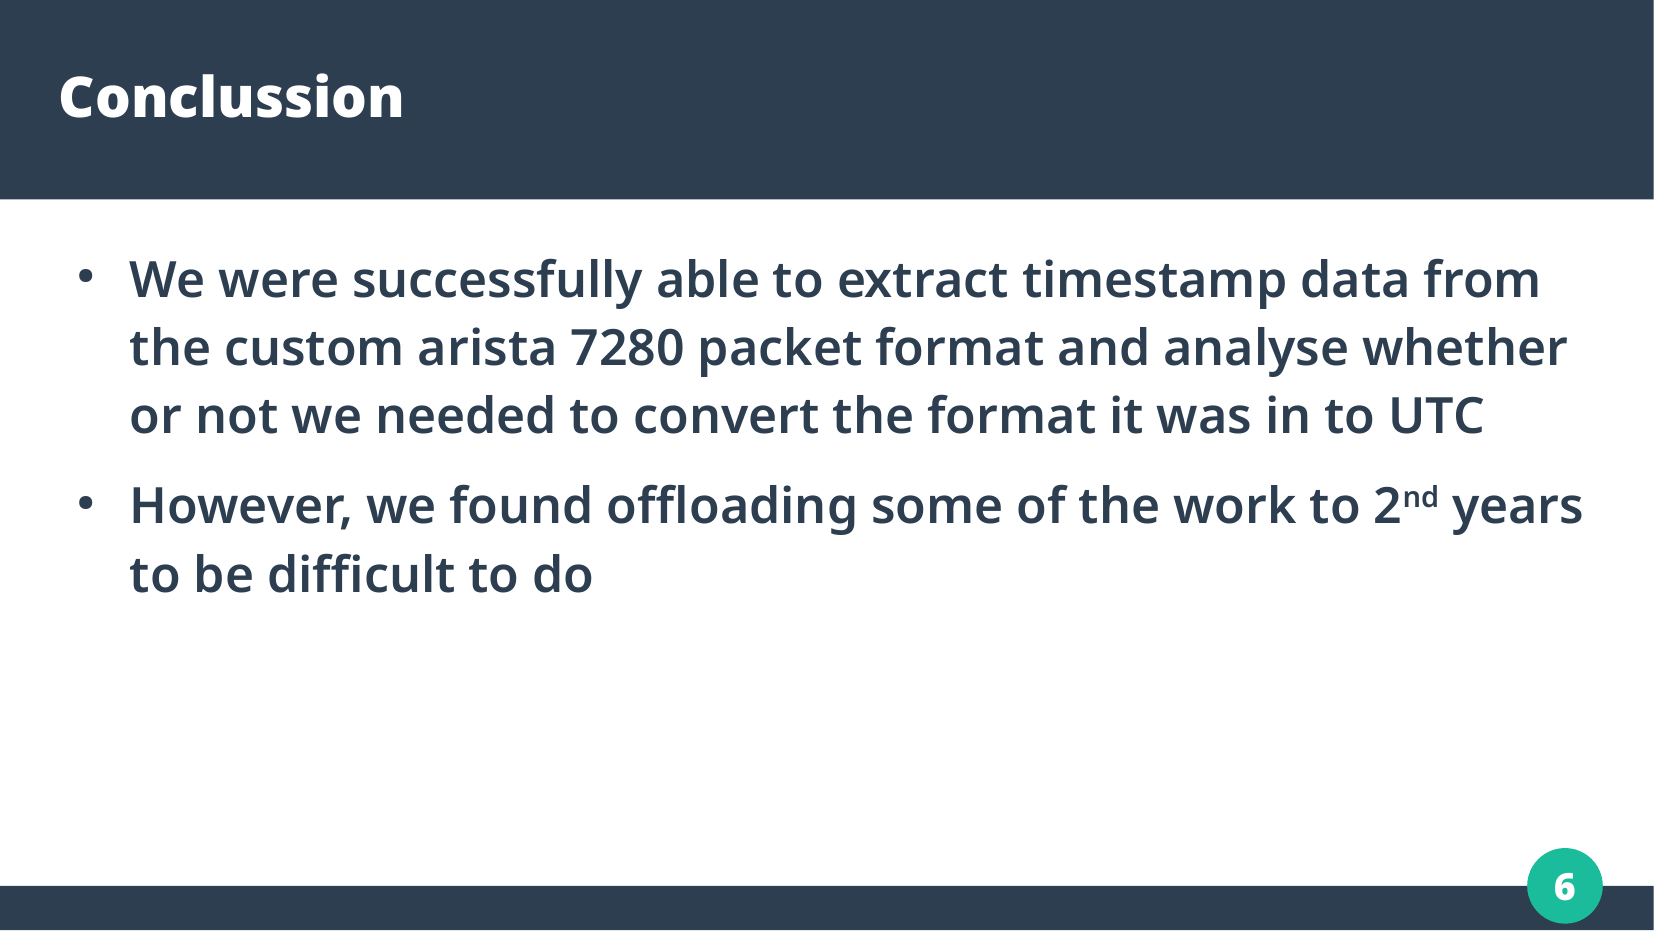

# Conclussion
We were successfully able to extract timestamp data from the custom arista 7280 packet format and analyse whether or not we needed to convert the format it was in to UTC
However, we found offloading some of the work to 2nd years to be difficult to do